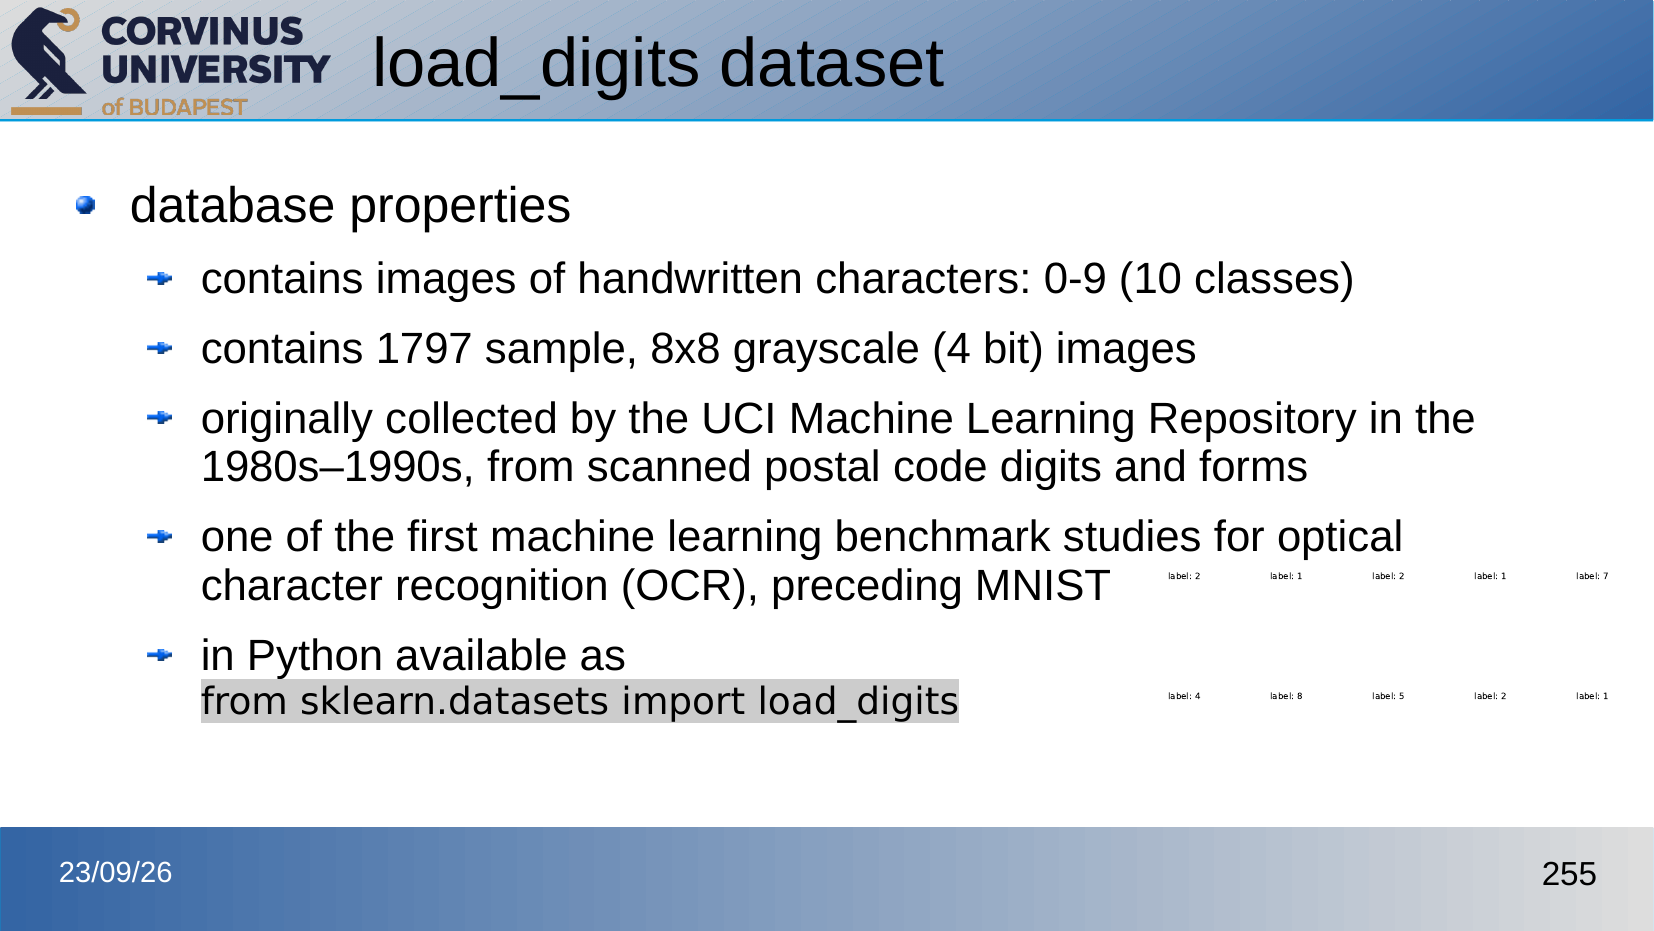

# load_digits dataset
database properties
contains images of handwritten characters: 0-9 (10 classes)
contains 1797 sample, 8x8 grayscale (4 bit) images
originally collected by the UCI Machine Learning Repository in the 1980s–1990s, from scanned postal code digits and forms
one of the first machine learning benchmark studies for optical character recognition (OCR), preceding MNIST
in Python available as
from sklearn.datasets import load_digits